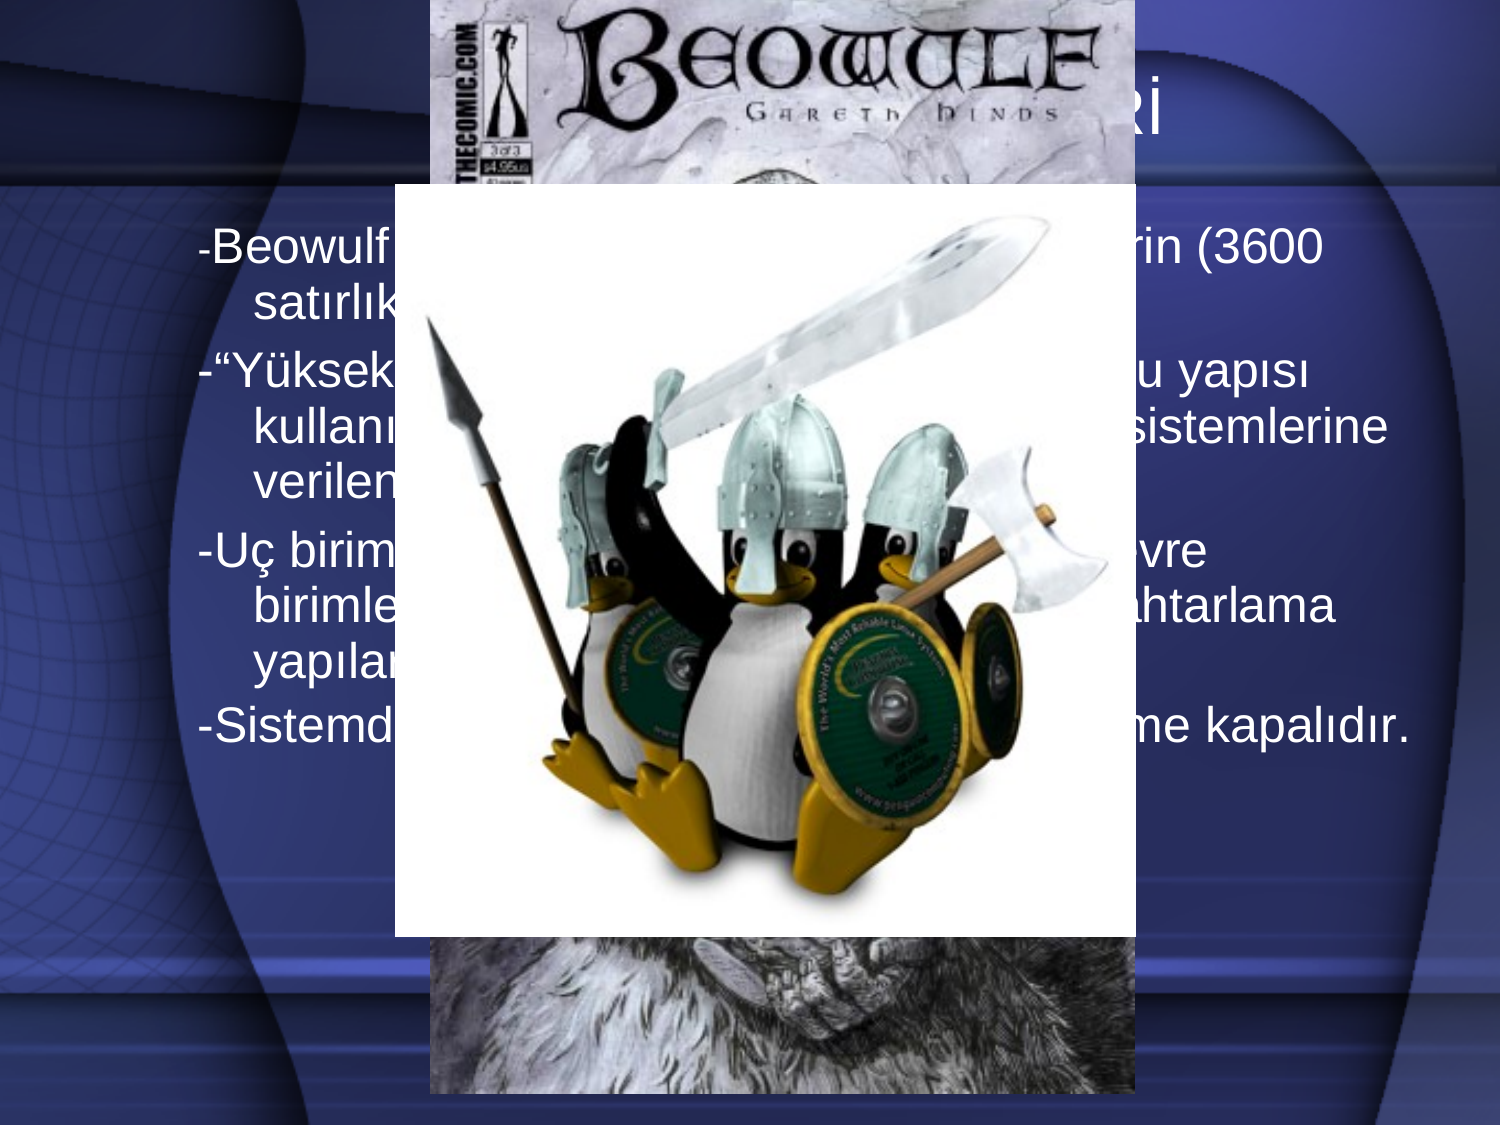

# BEOWULF KÜMELERİ
-Beowulf İngiliz edebiyatındaki ilk epik eserin (3600 satırlık bir şiir) kahramanının ismidir.
-“Yüksek başarımlı”, “düşük maliyetli”, çoklu yapısı kullanıcıdan gizlenmiş süper-bilgisayar sistemlerine verilen addır.
-Uç birimler klavye, mouse, monitör gibi çevre birimlerine sahip değildir.Bu birimler anahtarlama yapılarak kullanılır.
-Sistemdeki uç birimler dış dünyadan erişime kapalıdır.